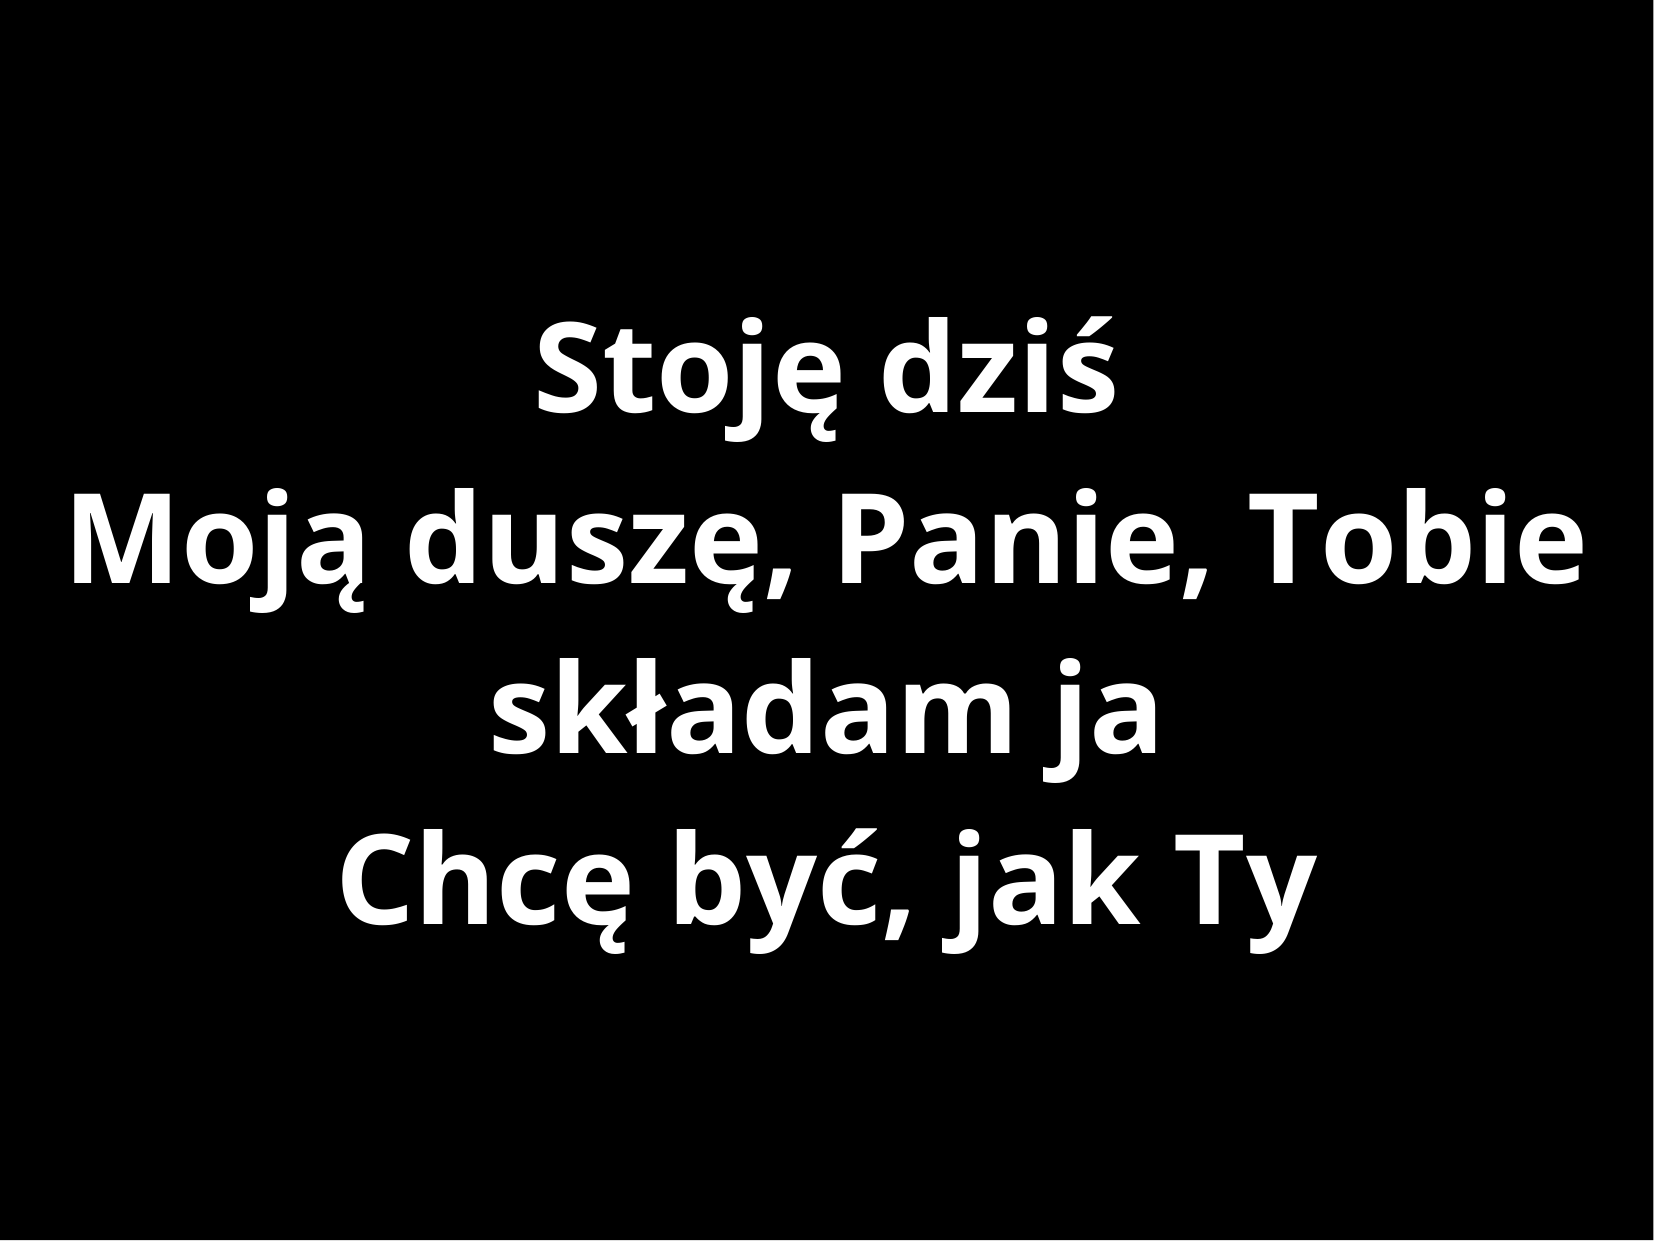

# Stoję dziś Moją duszę, Panie, Tobie składam ja Chcę być, jak Ty